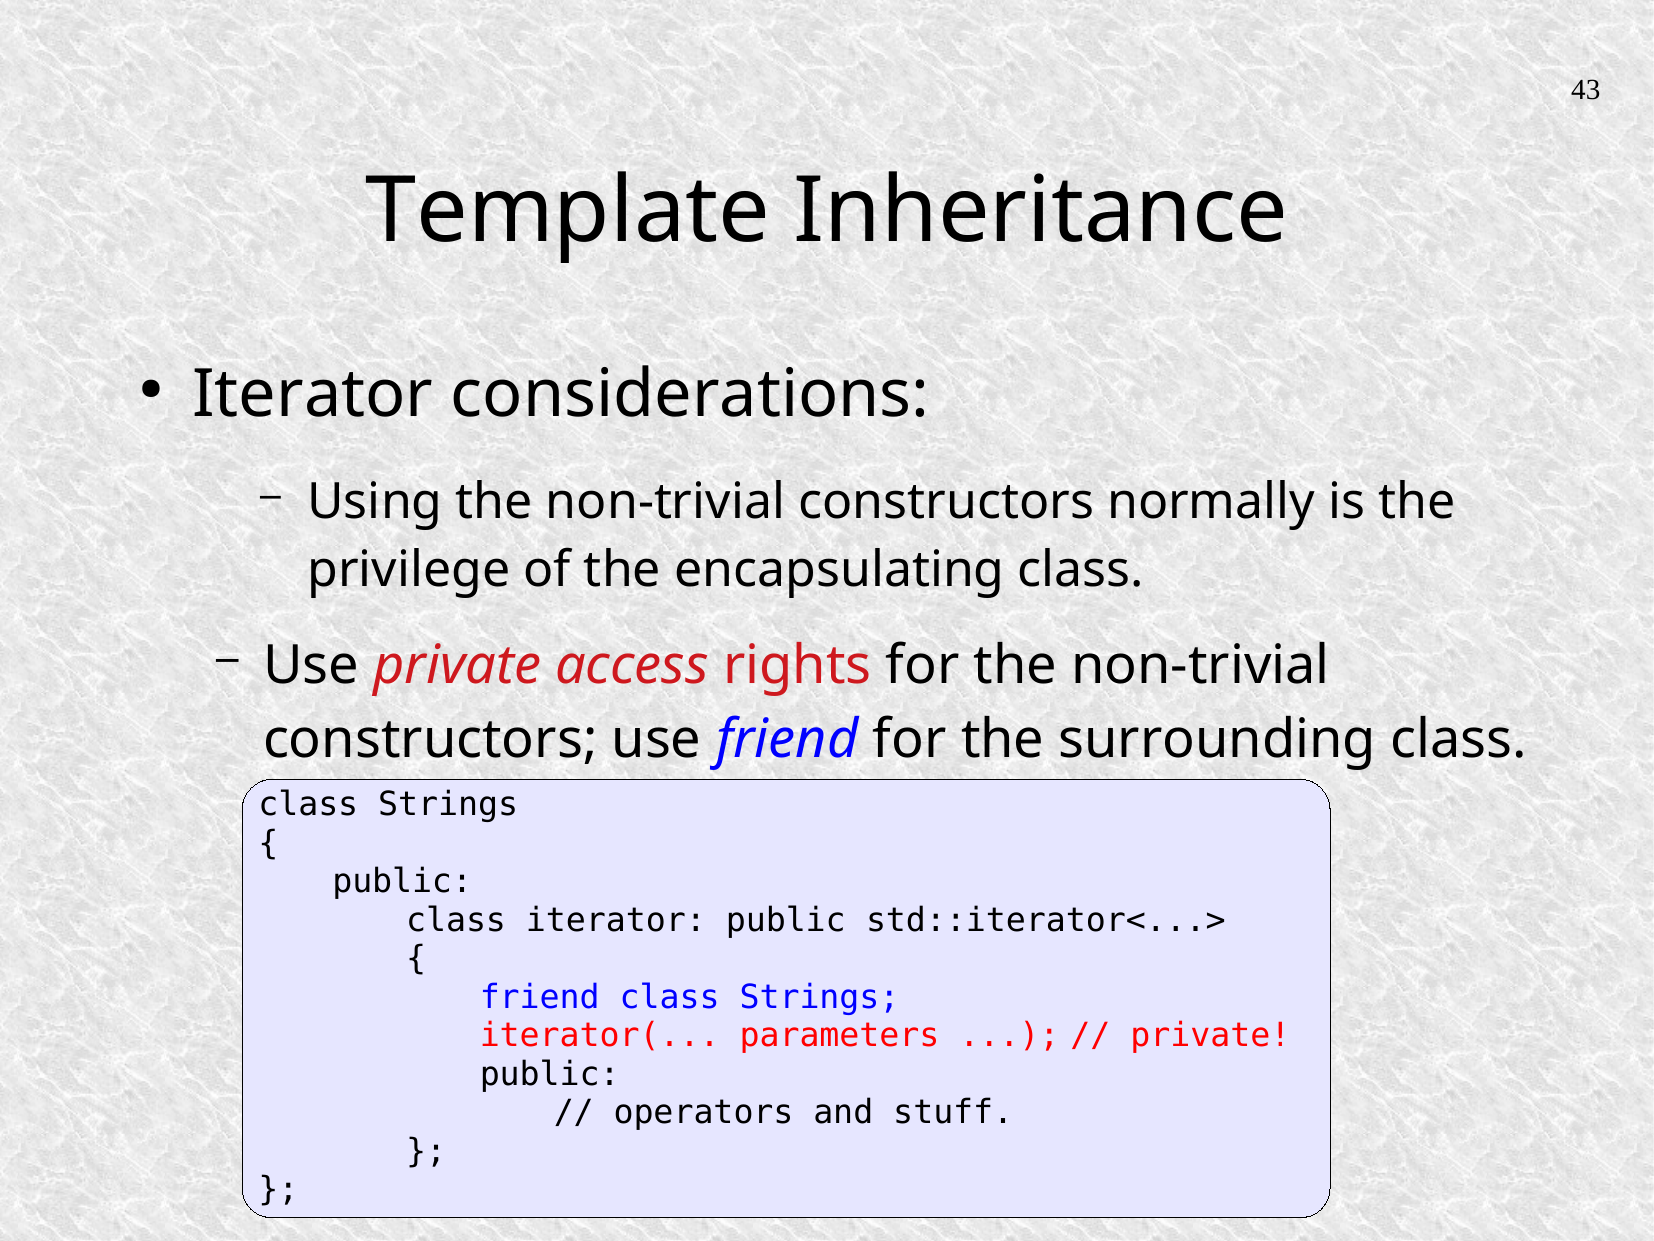

43
# Template Inheritance
Iterator considerations:
Using the non-trivial constructors normally is the privilege of the encapsulating class.
Use private access rights for the non-trivial constructors; use friend for the surrounding class.
class Strings
{
	public:
		class iterator: public std::iterator<...>
		{
			friend class Strings;
			iterator(... parameters ...);	// private!
			public:
				// operators and stuff.
		};
};